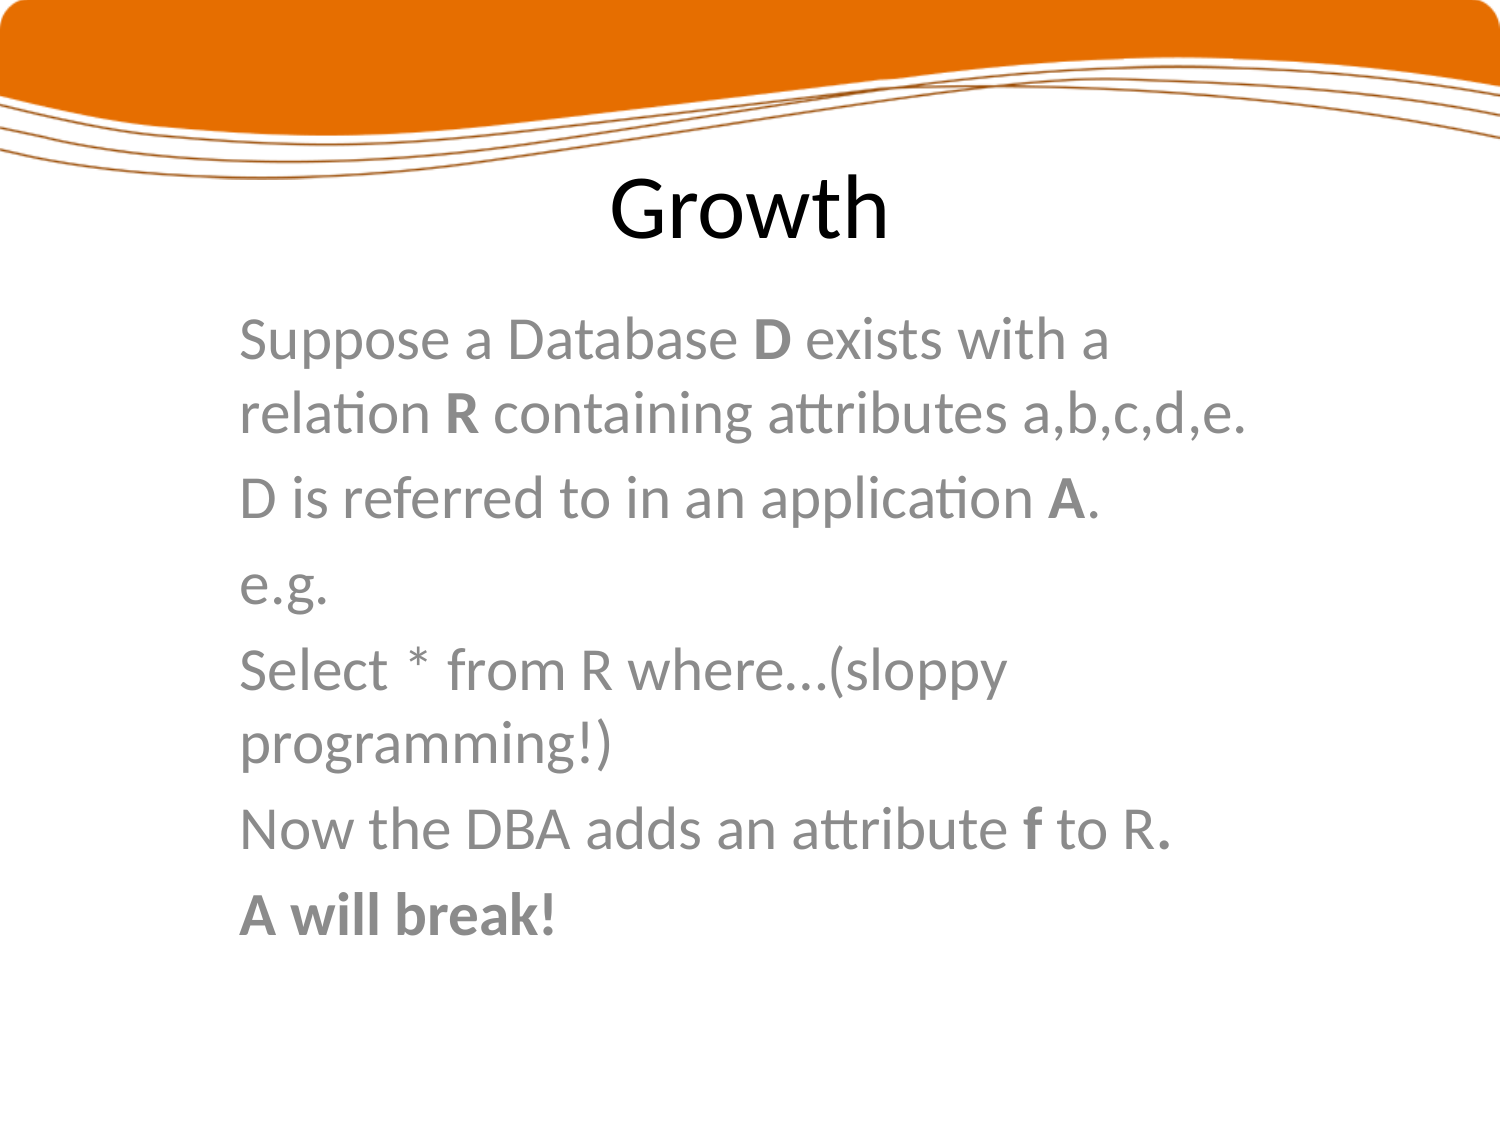

Growth
Suppose a Database D exists with a relation R containing attributes a,b,c,d,e.
D is referred to in an application A.
e.g.
Select * from R where…(sloppy programming!)
Now the DBA adds an attribute f to R.
A will break!